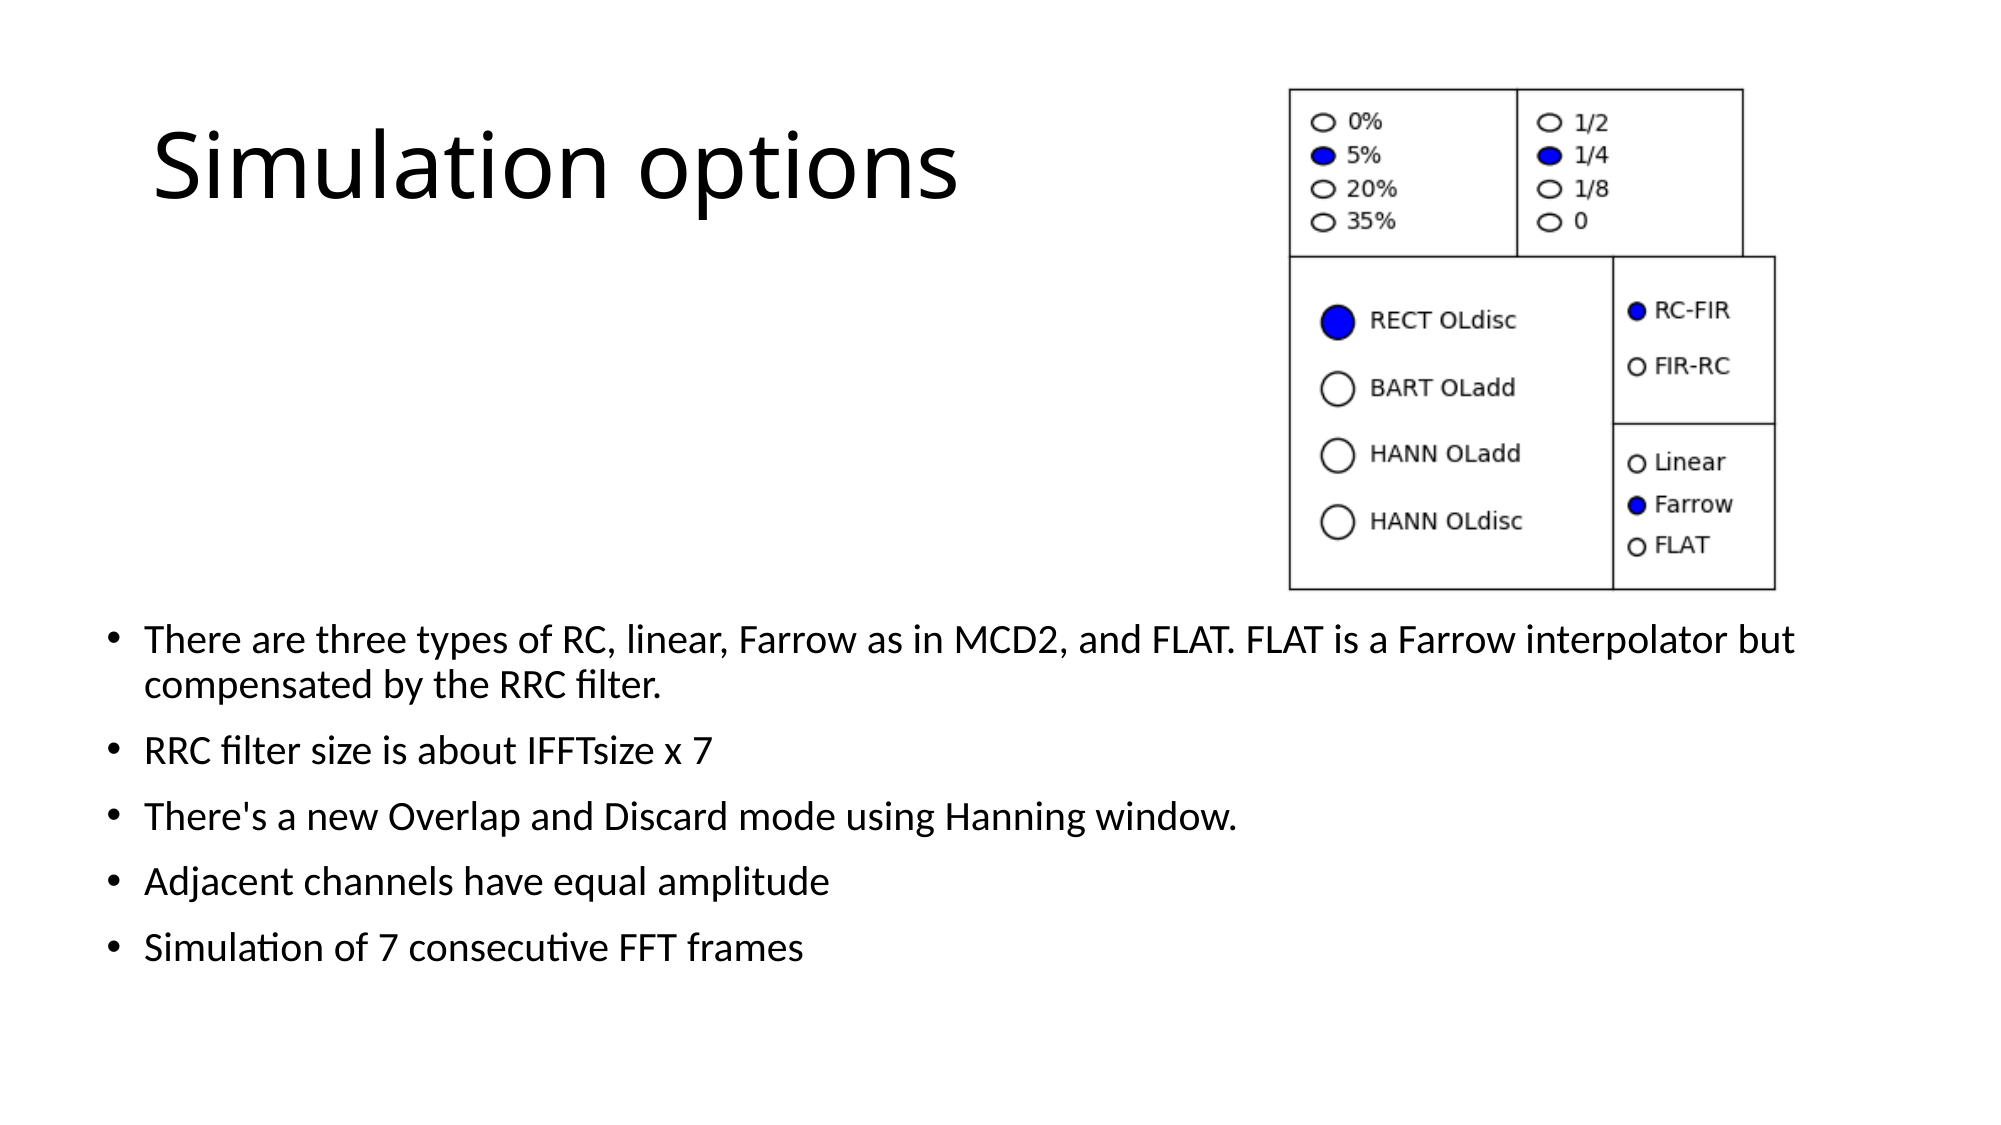

# Simulation options
There are three types of RC, linear, Farrow as in MCD2, and FLAT. FLAT is a Farrow interpolator but compensated by the RRC filter.
RRC filter size is about IFFTsize x 7
There's a new Overlap and Discard mode using Hanning window.
Adjacent channels have equal amplitude
Simulation of 7 consecutive FFT frames